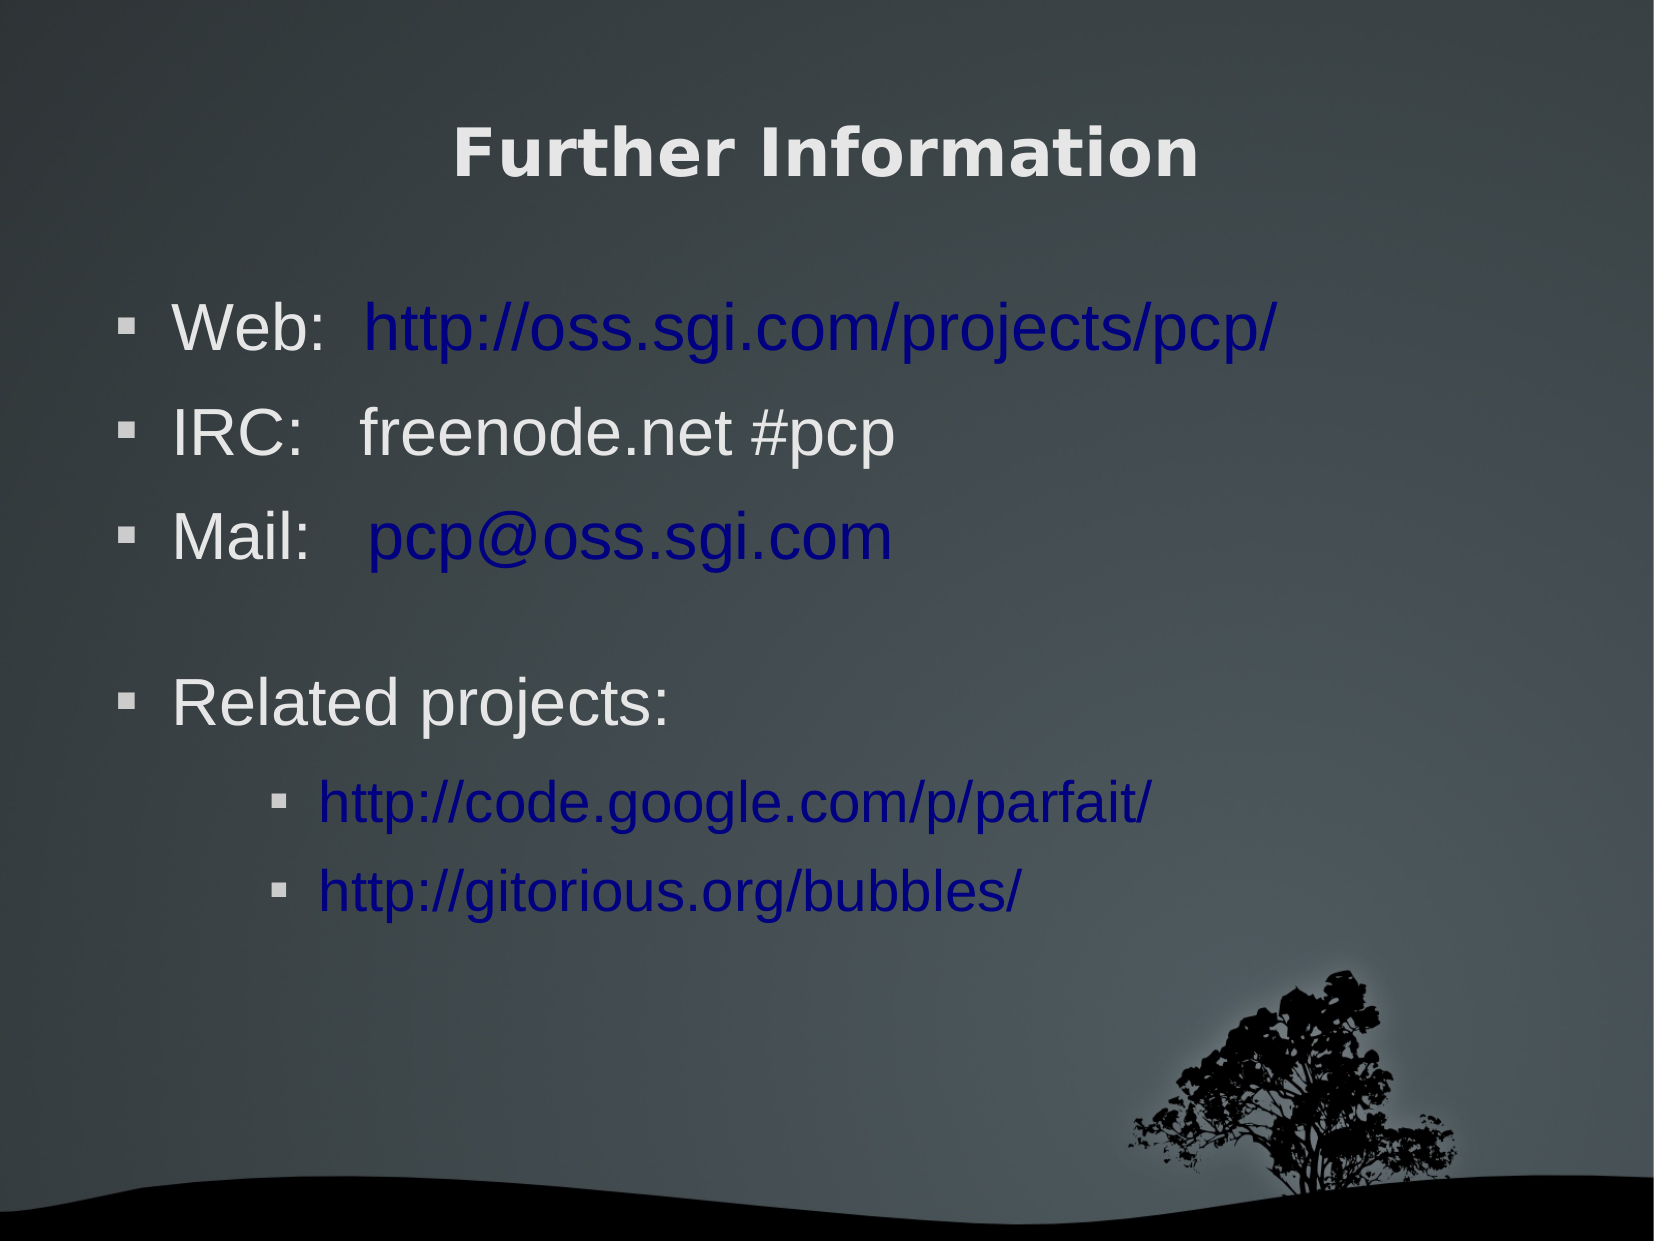

# Further Information
Web: http://oss.sgi.com/projects/pcp/
IRC: freenode.net #pcp
Mail: pcp@oss.sgi.com
Related projects:
http://code.google.com/p/parfait/
http://gitorious.org/bubbles/